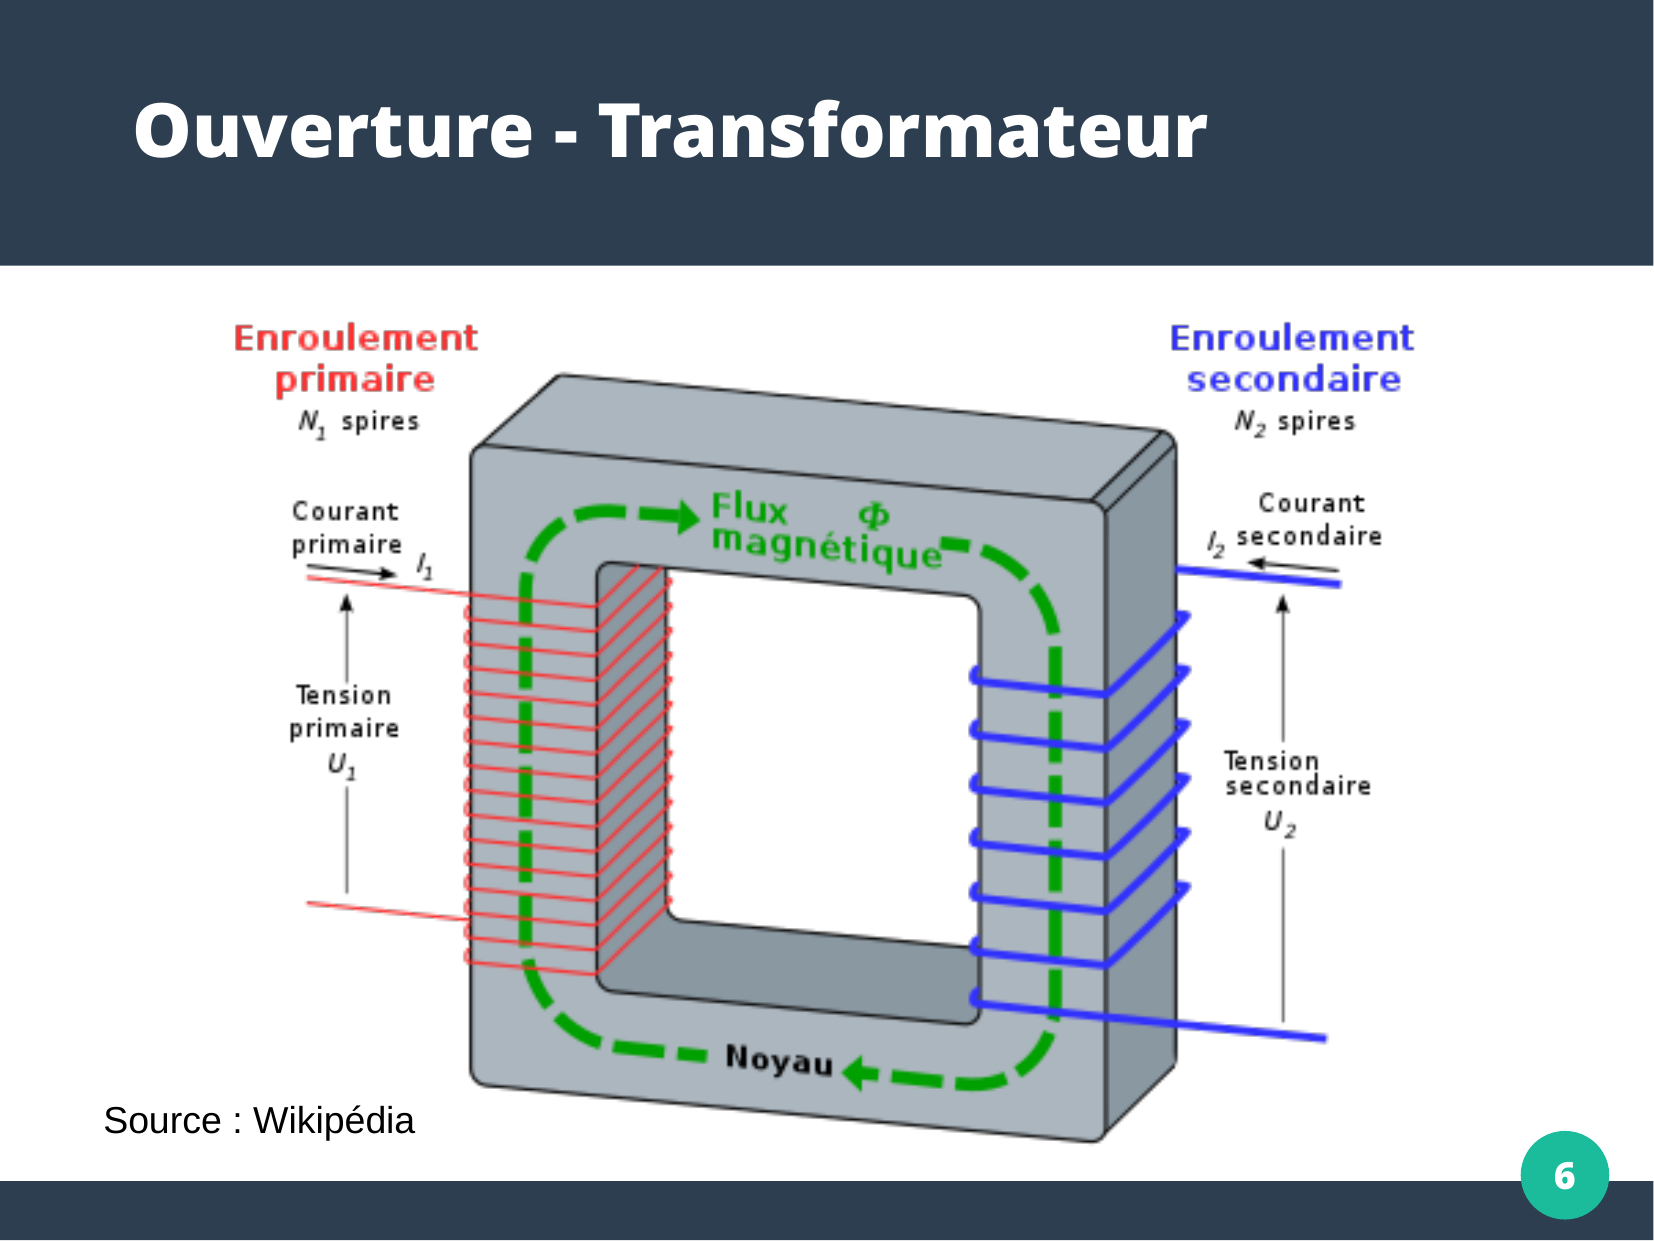

# Ouverture - Transformateur
Source : Wikipédia
6